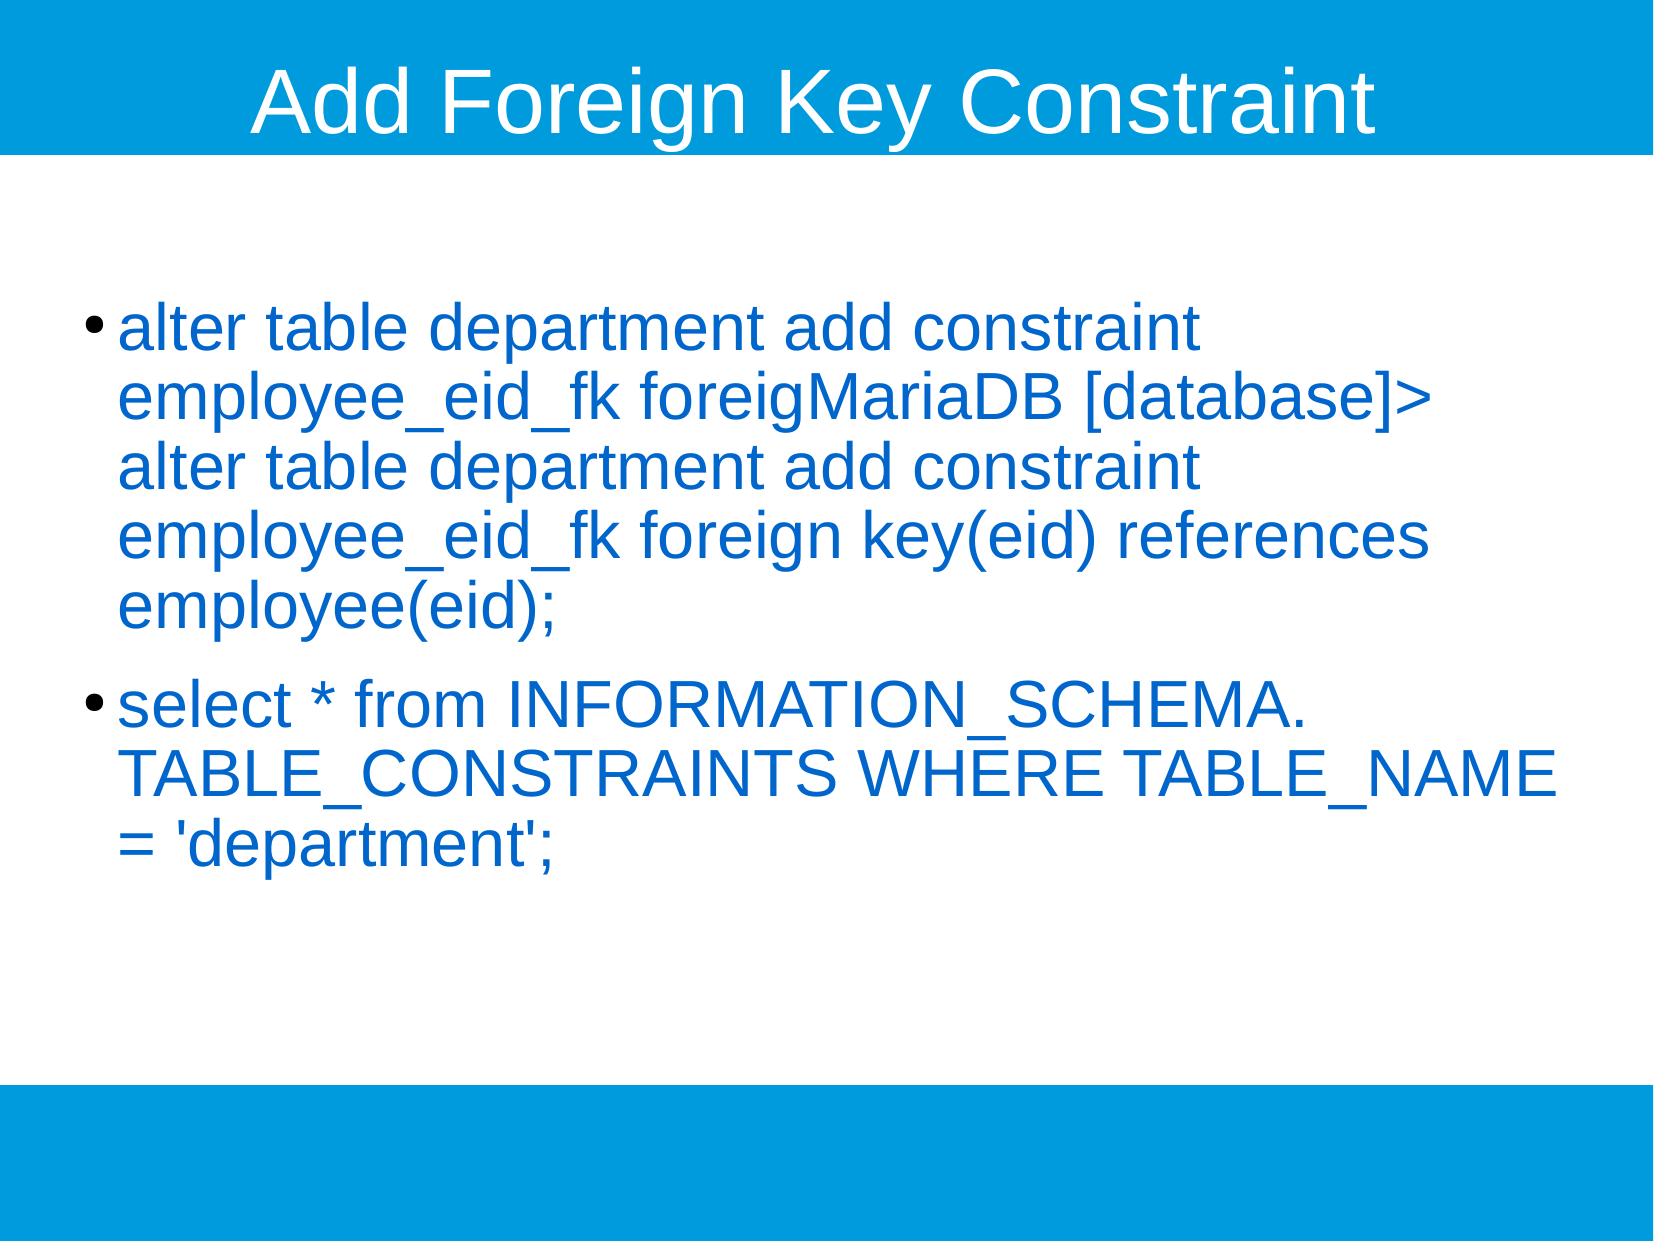

# Add Foreign Key Constraint
alter table department add constraint employee_eid_fk foreigMariaDB [database]> alter table department add constraint employee_eid_fk foreign key(eid) references employee(eid);
select * from INFORMATION_SCHEMA. TABLE_CONSTRAINTS WHERE TABLE_NAME = 'department';